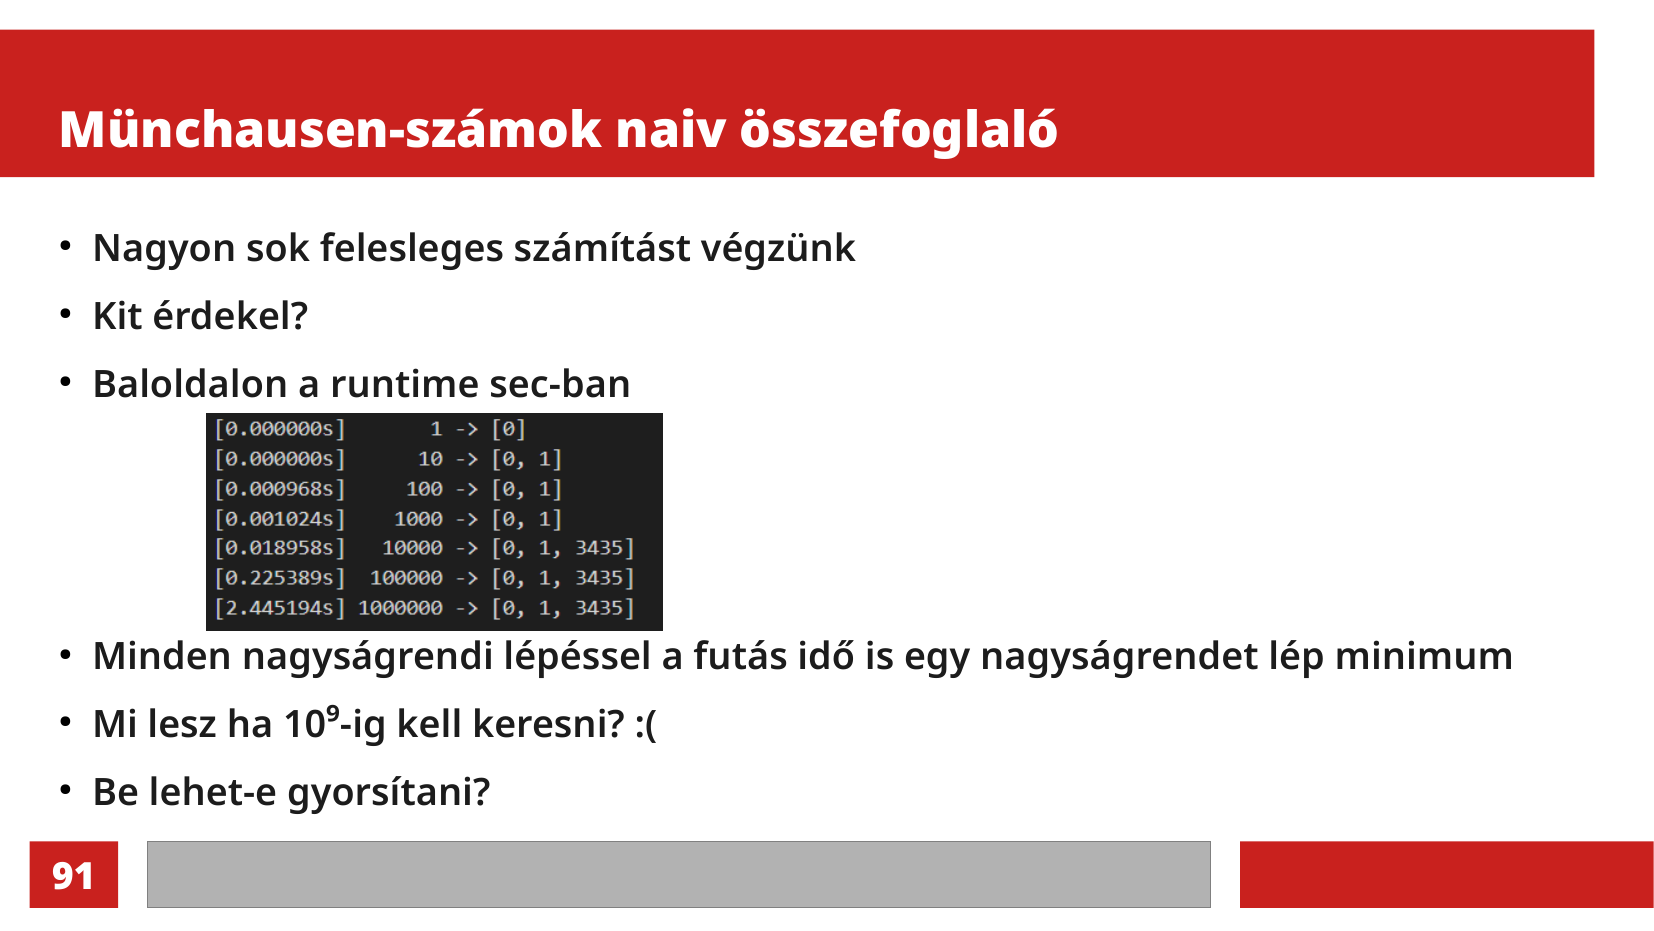

# Münchausen-számok naiv összefoglaló
Nagyon sok felesleges számítást végzünk
Kit érdekel?
Baloldalon a runtime sec-ban
Minden nagyságrendi lépéssel a futás idő is egy nagyságrendet lép minimum
Mi lesz ha 10⁹-ig kell keresni? :(
Be lehet-e gyorsítani?
91